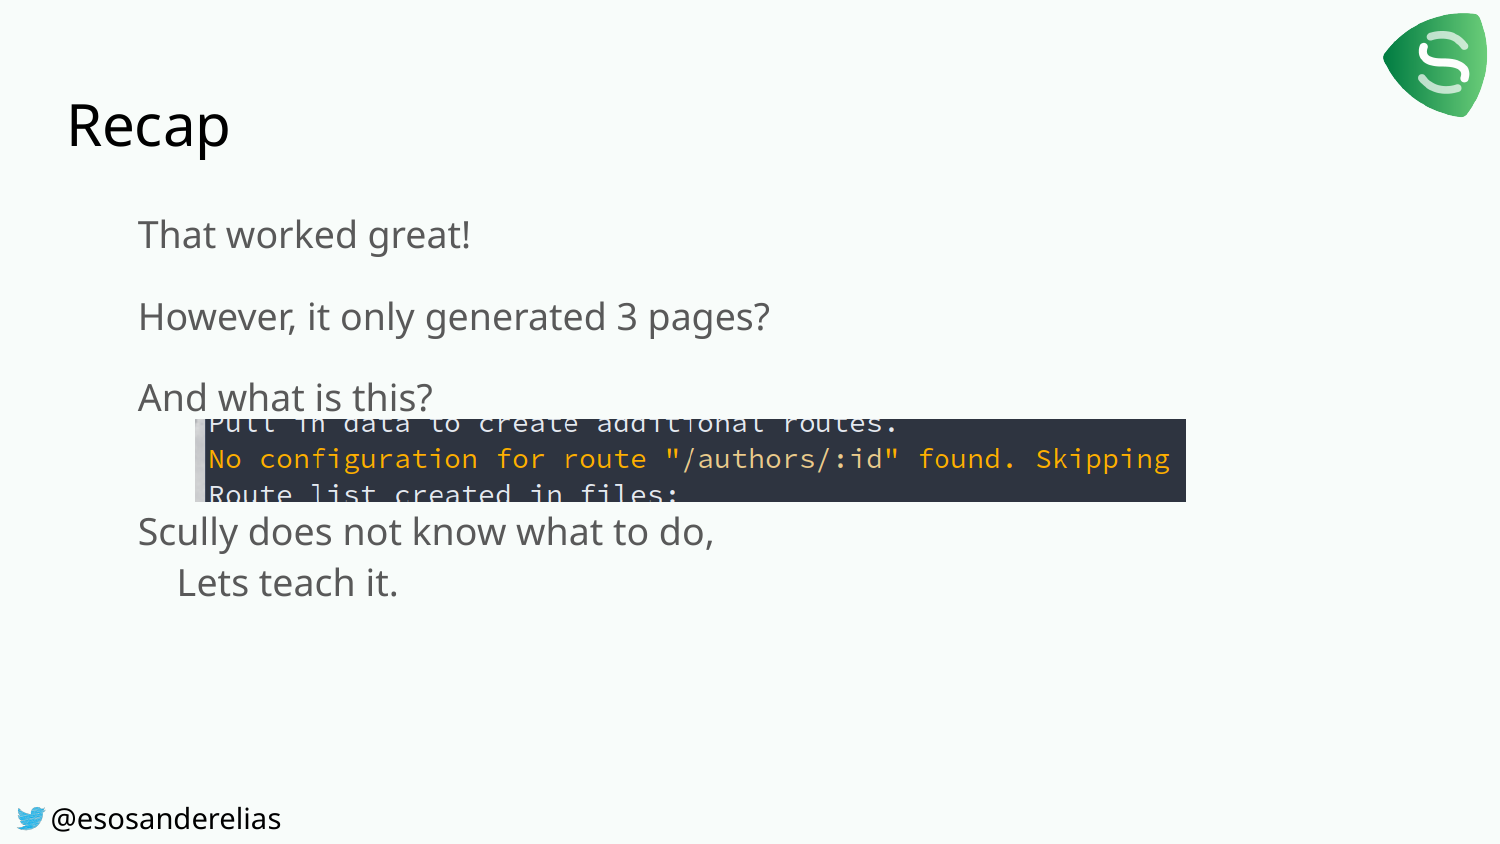

# Recap
That worked great!
However, it only generated 3 pages?
And what is this?
Scully does not know what to do,
 Lets teach it.